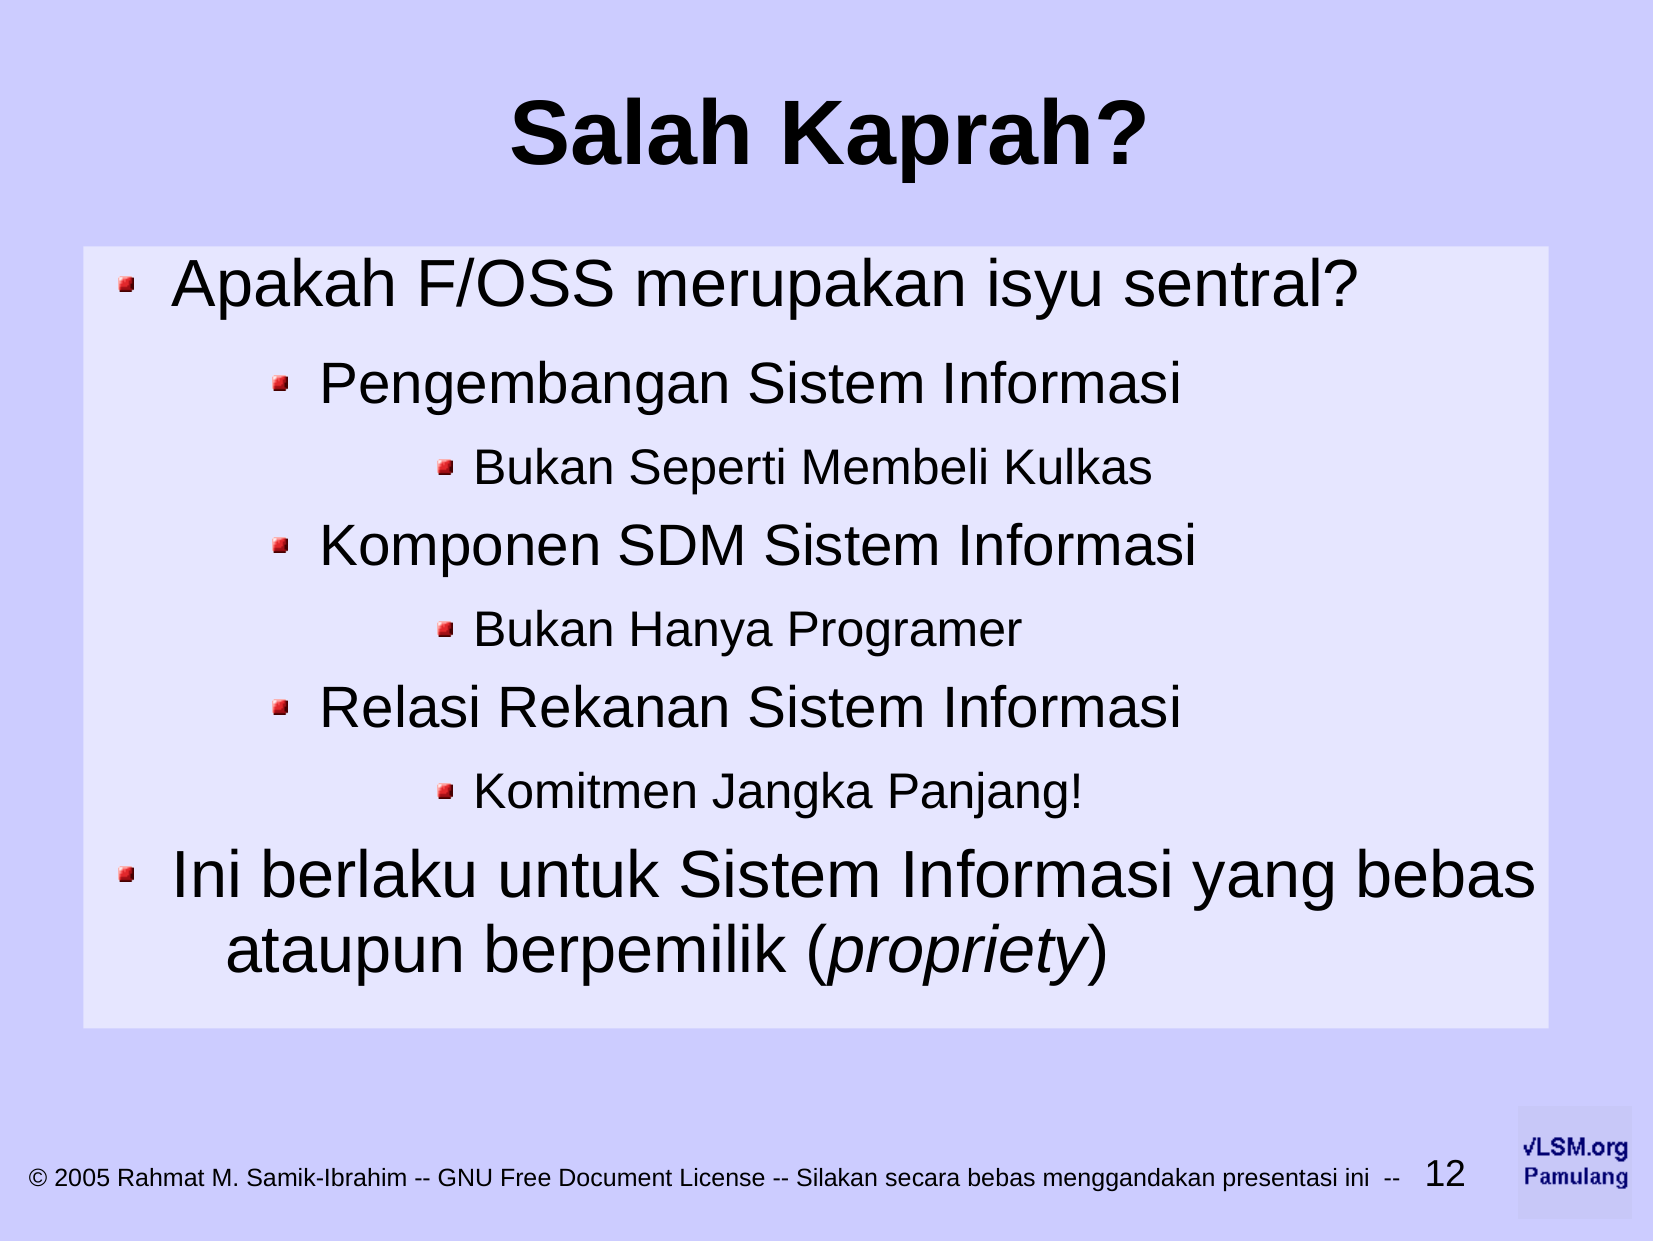

# Salah Kaprah?
Apakah F/OSS merupakan isyu sentral?
Pengembangan Sistem Informasi
Bukan Seperti Membeli Kulkas
Komponen SDM Sistem Informasi
Bukan Hanya Programer
Relasi Rekanan Sistem Informasi
Komitmen Jangka Panjang!
Ini berlaku untuk Sistem Informasi yang bebas ataupun berpemilik (propriety)